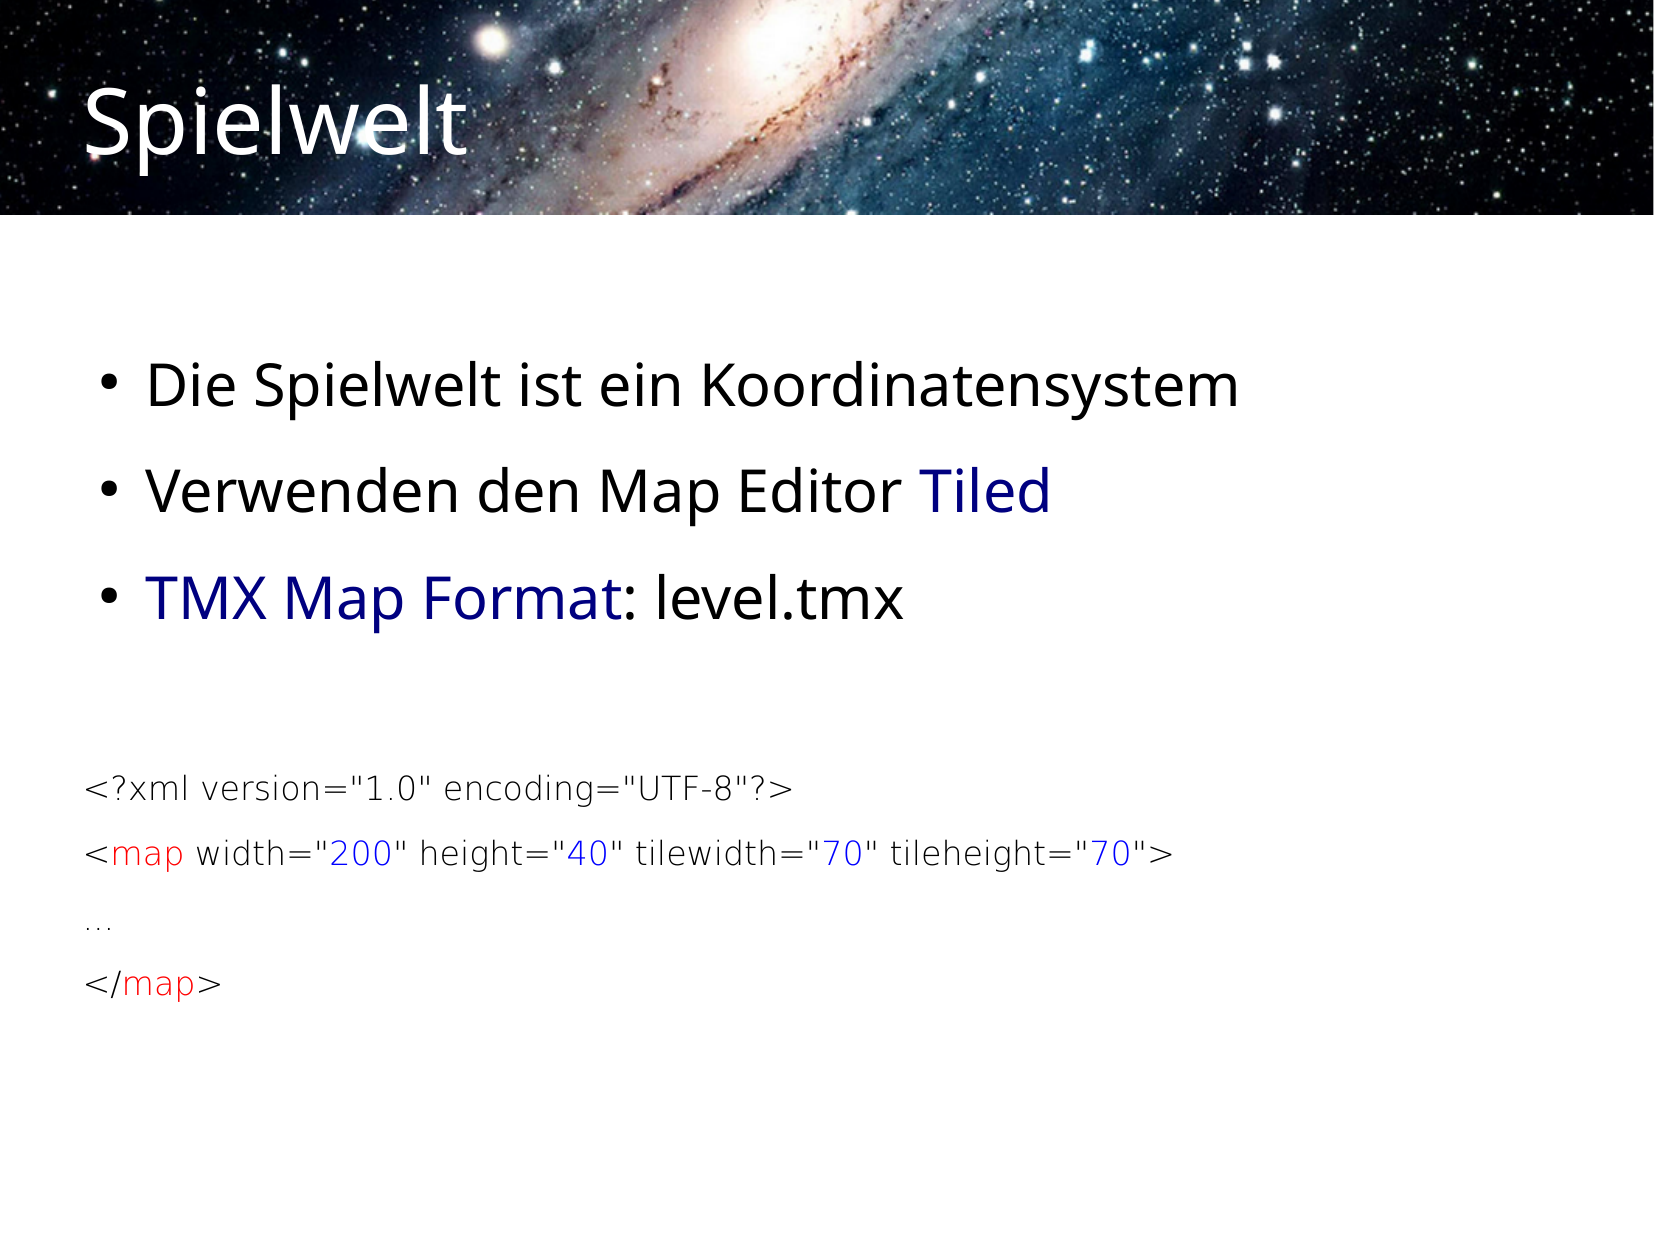

# Spielwelt
Die Spielwelt ist ein Koordinatensystem
Verwenden den Map Editor Tiled
TMX Map Format: level.tmx
<?xml version="1.0" encoding="UTF-8"?>
<map width="200" height="40" tilewidth="70" tileheight="70">
...
</map>